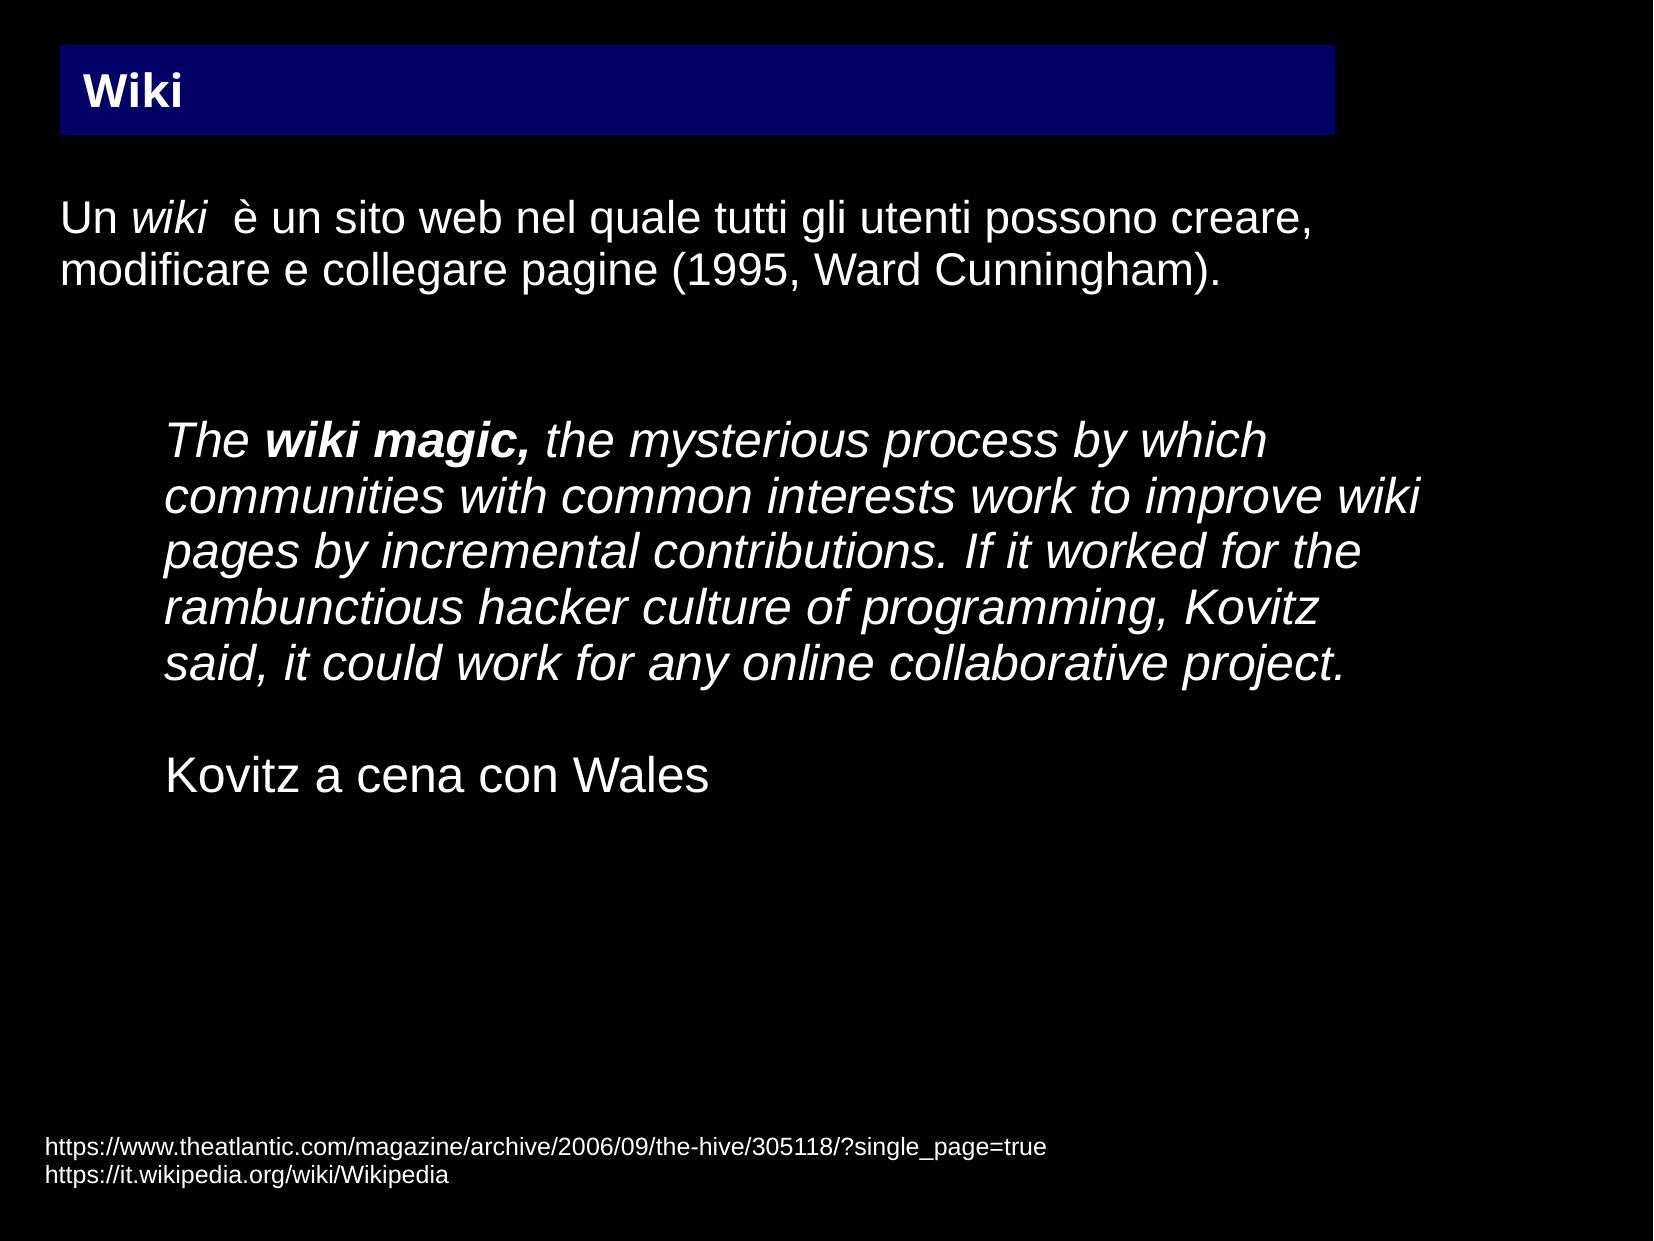

# Wiki
Un wiki è un sito web nel quale tutti gli utenti possono creare, modificare e collegare pagine (1995, Ward Cunningham).
The wiki magic, the mysterious process by which communities with common interests work to improve wiki pages by incremental contributions. If it worked for the rambunctious hacker culture of programming, Kovitz said, it could work for any online collaborative project.
Kovitz a cena con Wales
https://www.theatlantic.com/magazine/archive/2006/09/the-hive/305118/?single_page=true
https://it.wikipedia.org/wiki/Wikipedia